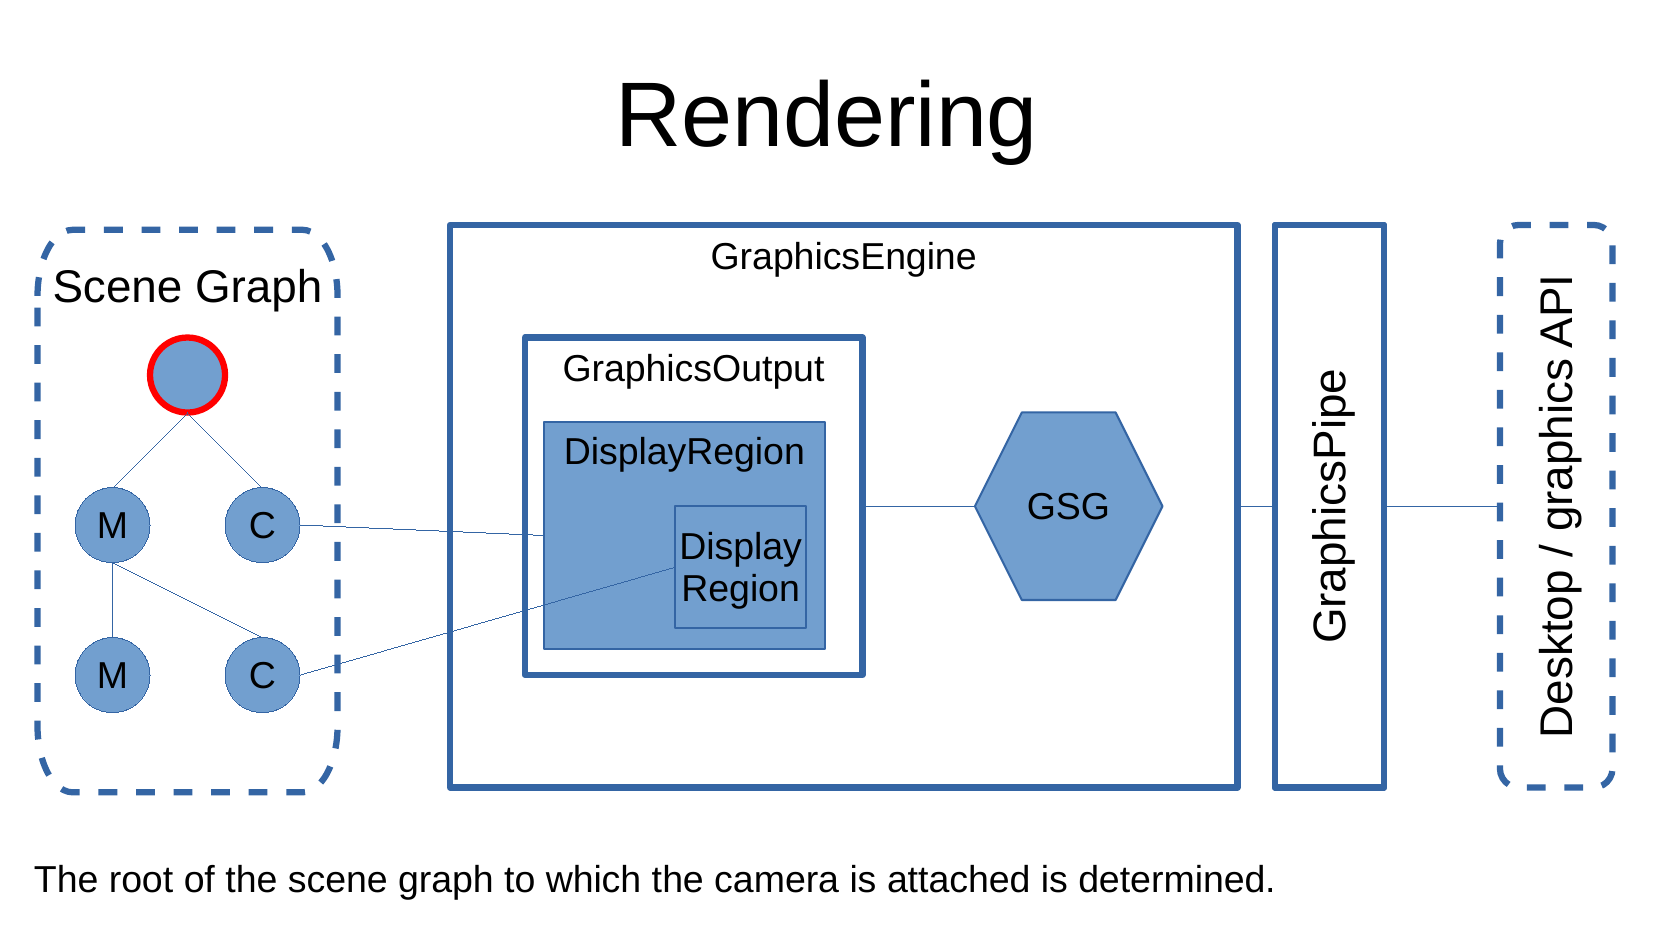

# Rendering
GraphicsEngine
GraphicsPipe
Scene Graph
GraphicsOutput
GSG
DisplayRegion
Desktop / graphics API
M
C
Display
Region
M
C
The root of the scene graph to which the camera is attached is determined.